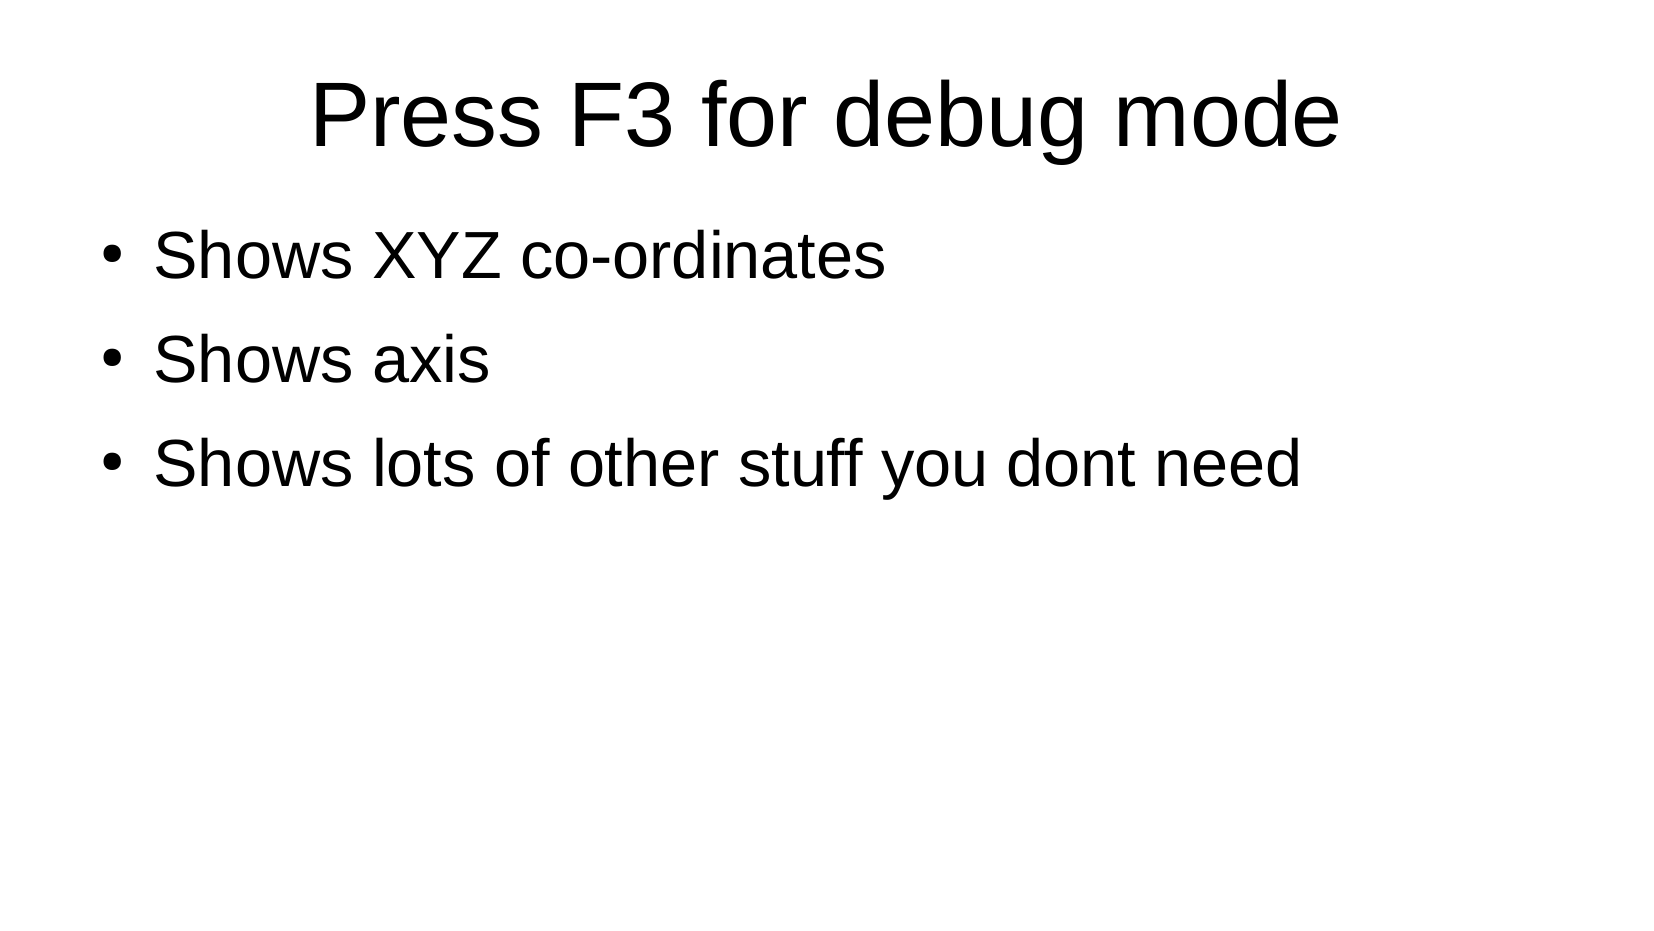

# Press F3 for debug mode
Shows XYZ co-ordinates
Shows axis
Shows lots of other stuff you dont need